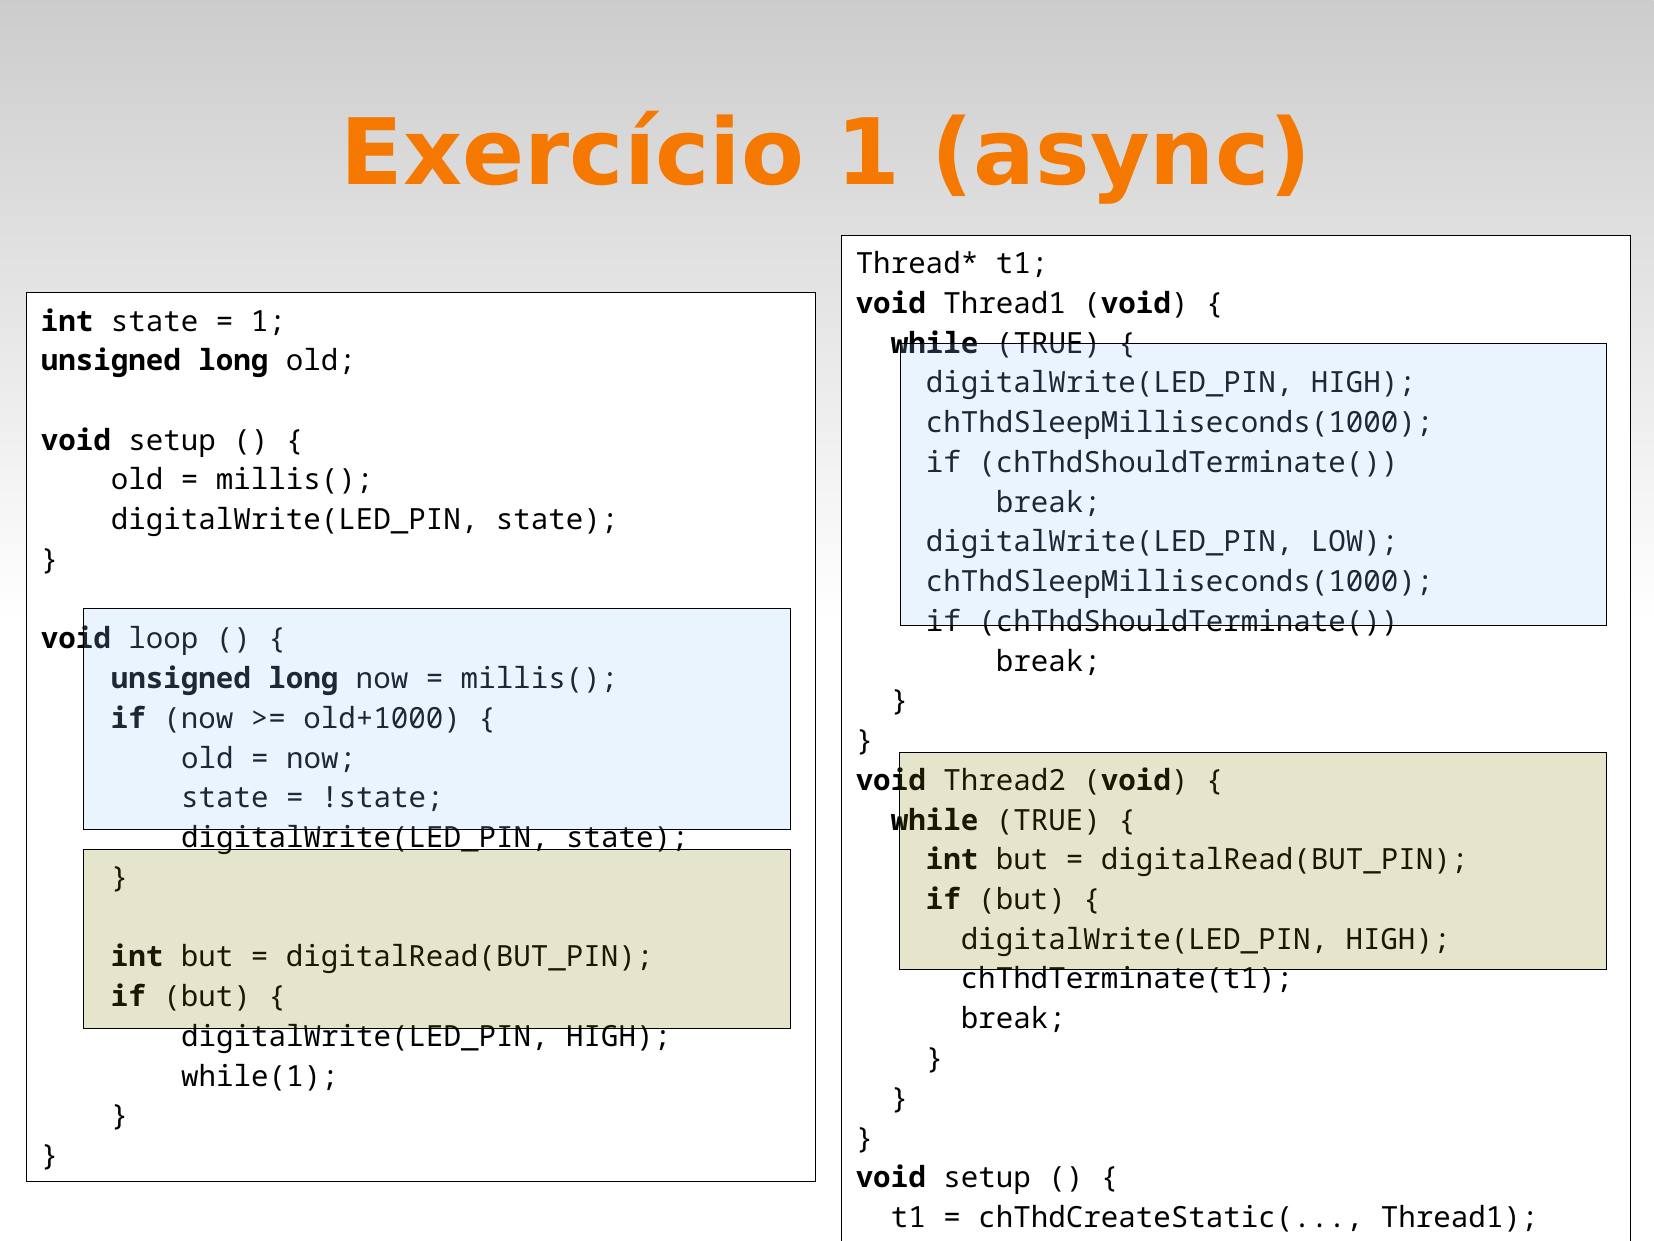

# Exercício 1 (async)
Thread* t1;
void Thread1 (void) {
 while (TRUE) {
 digitalWrite(LED_PIN, HIGH);
 chThdSleepMilliseconds(1000);
 if (chThdShouldTerminate())
 break;
 digitalWrite(LED_PIN, LOW);
 chThdSleepMilliseconds(1000);
 if (chThdShouldTerminate())
 break;
 }
}
void Thread2 (void) {
 while (TRUE) {
 int but = digitalRead(BUT_PIN);
 if (but) {
 digitalWrite(LED_PIN, HIGH);
 chThdTerminate(t1);
 break;
 }
 }
}
void setup () {
 t1 = chThdCreateStatic(..., Thread1);
 chThdCreateStatic(..., Thread2);
}
int state = 1;
unsigned long old;
void setup () {
 old = millis();
 digitalWrite(LED_PIN, state);
}
void loop () {
 unsigned long now = millis();
 if (now >= old+1000) {
 old = now;
 state = !state;
 digitalWrite(LED_PIN, state);
 }
 int but = digitalRead(BUT_PIN);
 if (but) {
 digitalWrite(LED_PIN, HIGH);
 while(1);
 }
}